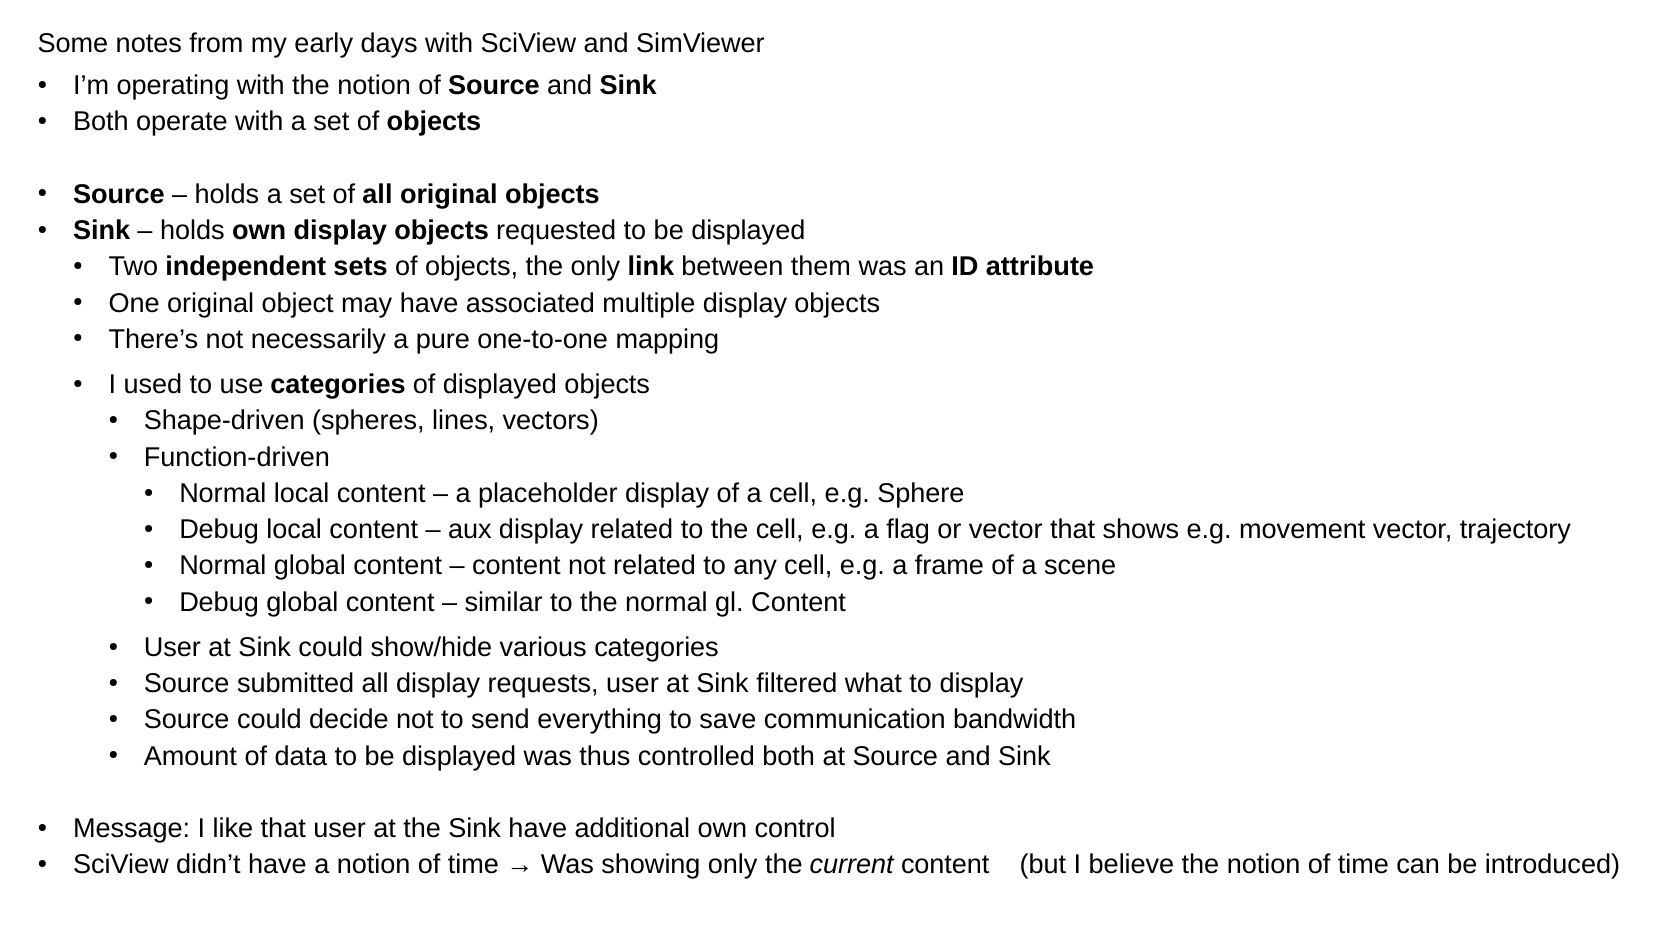

Some notes from my early days with SciView and SimViewer
I’m operating with the notion of Source and Sink
Both operate with a set of objects
Source – holds a set of all original objects
Sink – holds own display objects requested to be displayed
Two independent sets of objects, the only link between them was an ID attribute
One original object may have associated multiple display objects
There’s not necessarily a pure one-to-one mapping
I used to use categories of displayed objects
Shape-driven (spheres, lines, vectors)
Function-driven
Normal local content – a placeholder display of a cell, e.g. Sphere
Debug local content – aux display related to the cell, e.g. a flag or vector that shows e.g. movement vector, trajectory
Normal global content – content not related to any cell, e.g. a frame of a scene
Debug global content – similar to the normal gl. Content
User at Sink could show/hide various categories
Source submitted all display requests, user at Sink filtered what to display
Source could decide not to send everything to save communication bandwidth
Amount of data to be displayed was thus controlled both at Source and Sink
Message: I like that user at the Sink have additional own control
SciView didn’t have a notion of time → Was showing only the current content (but I believe the notion of time can be introduced)